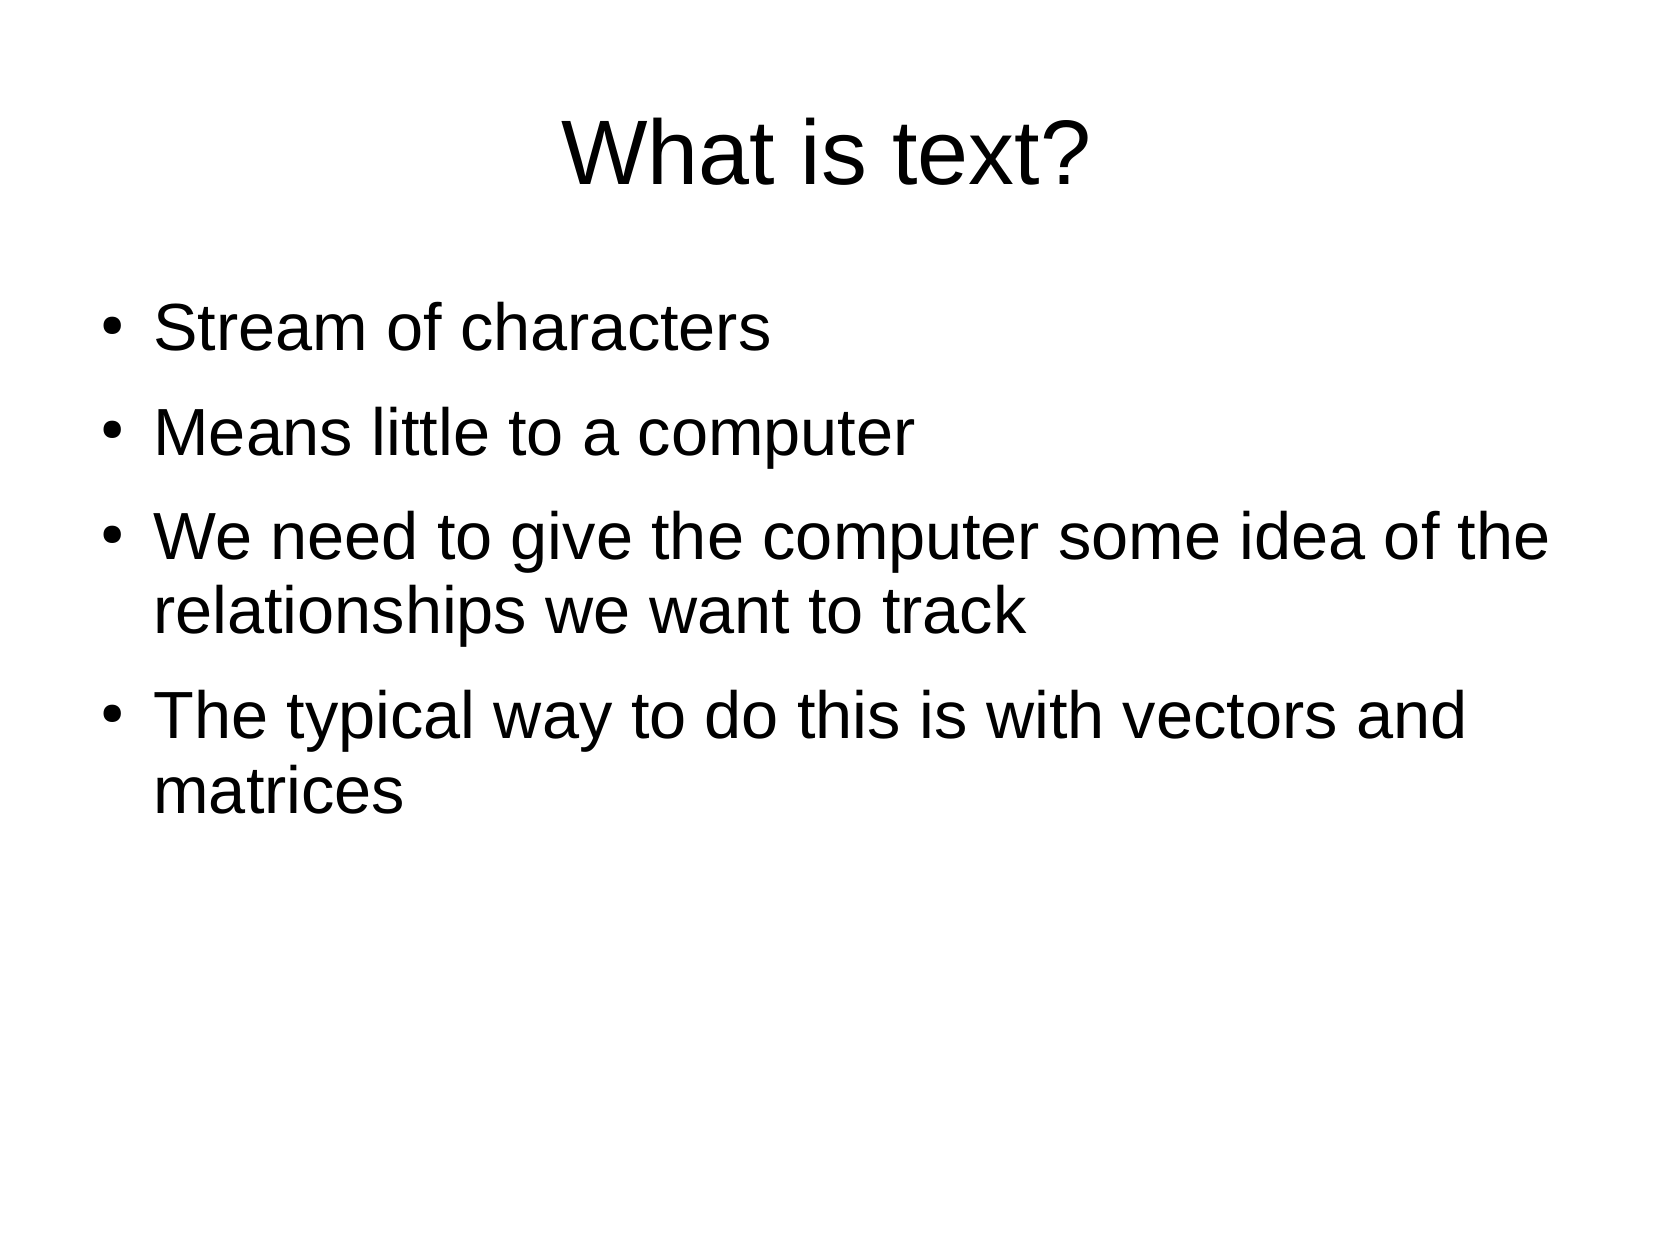

# What is text?
Stream of characters
Means little to a computer
We need to give the computer some idea of the relationships we want to track
The typical way to do this is with vectors and matrices